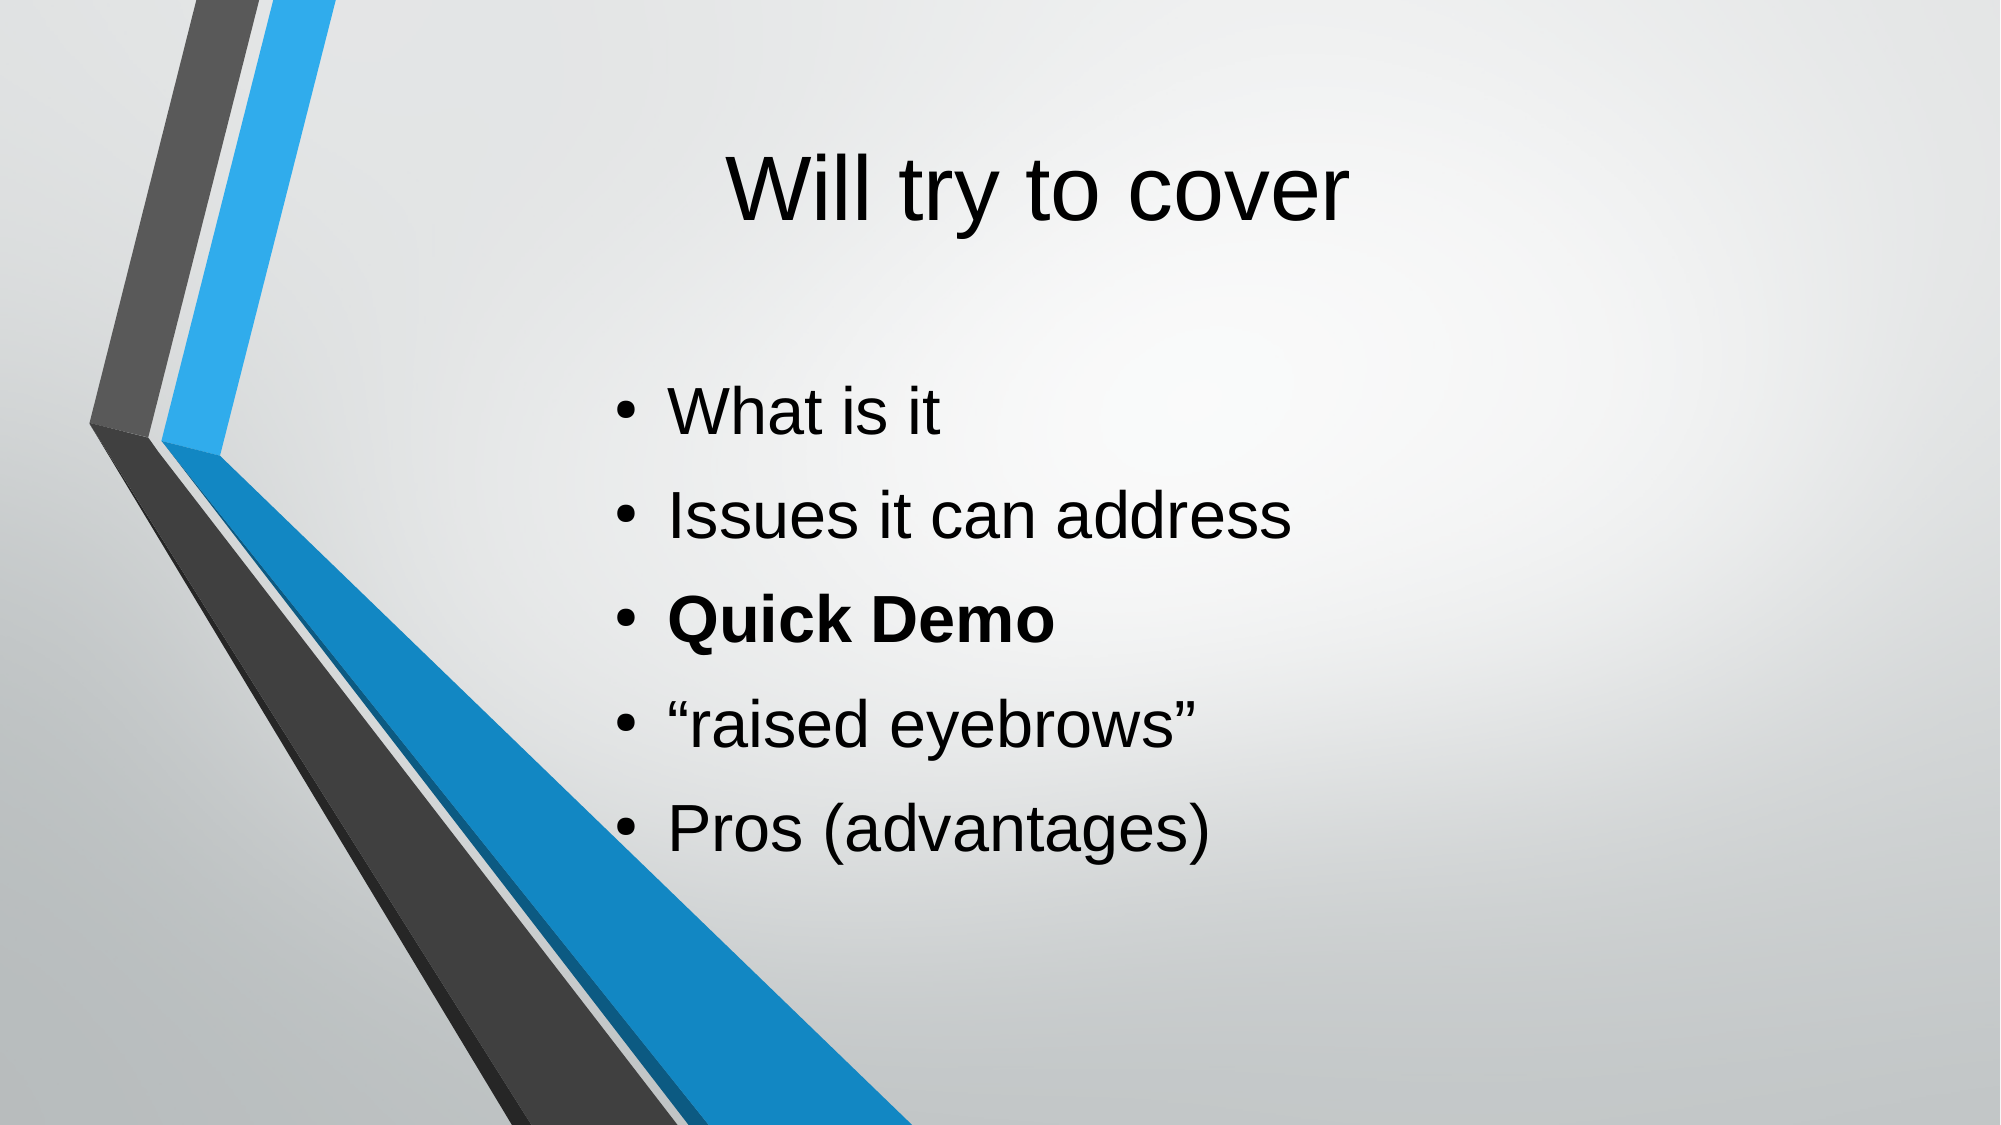

# Will try to cover
What is it
Issues it can address
Quick Demo
“raised eyebrows”
Pros (advantages)